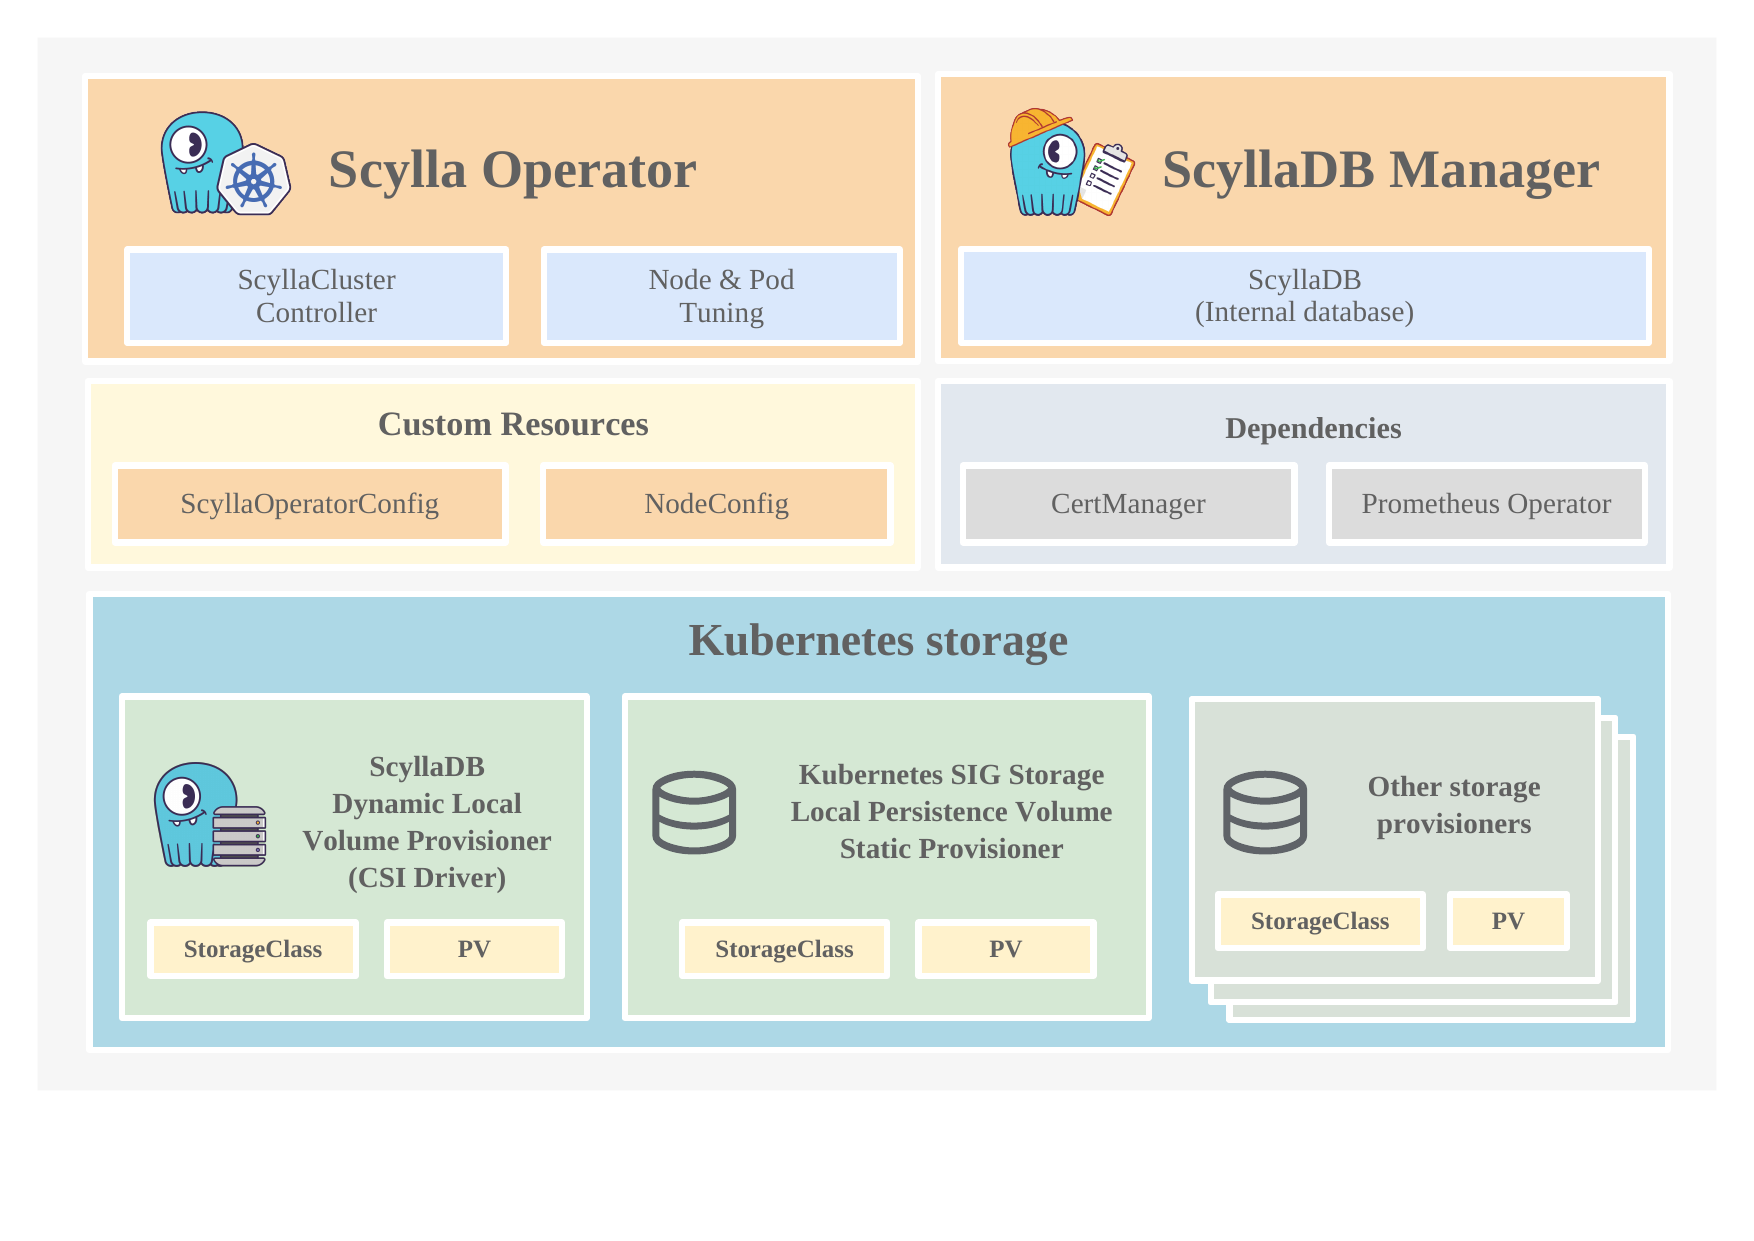

ScyllaDB Manager
ScyllaDB
(Internal database)
Scylla Operator
ScyllaCluster
Controller
Node & Pod
Tuning
Custom Resources
ScyllaOperatorConfig
NodeConfig
Dependencies
CertManager
Prometheus Operator
Kubernetes storage
Kubernetes SIG Storage Local Persistence Volume Static Provisioner
StorageClass
PV
ScyllaDB
Dynamic Local Volume Provisioner (CSI Driver)
StorageClass
PV
Other storage provisioners
StorageClass
PV